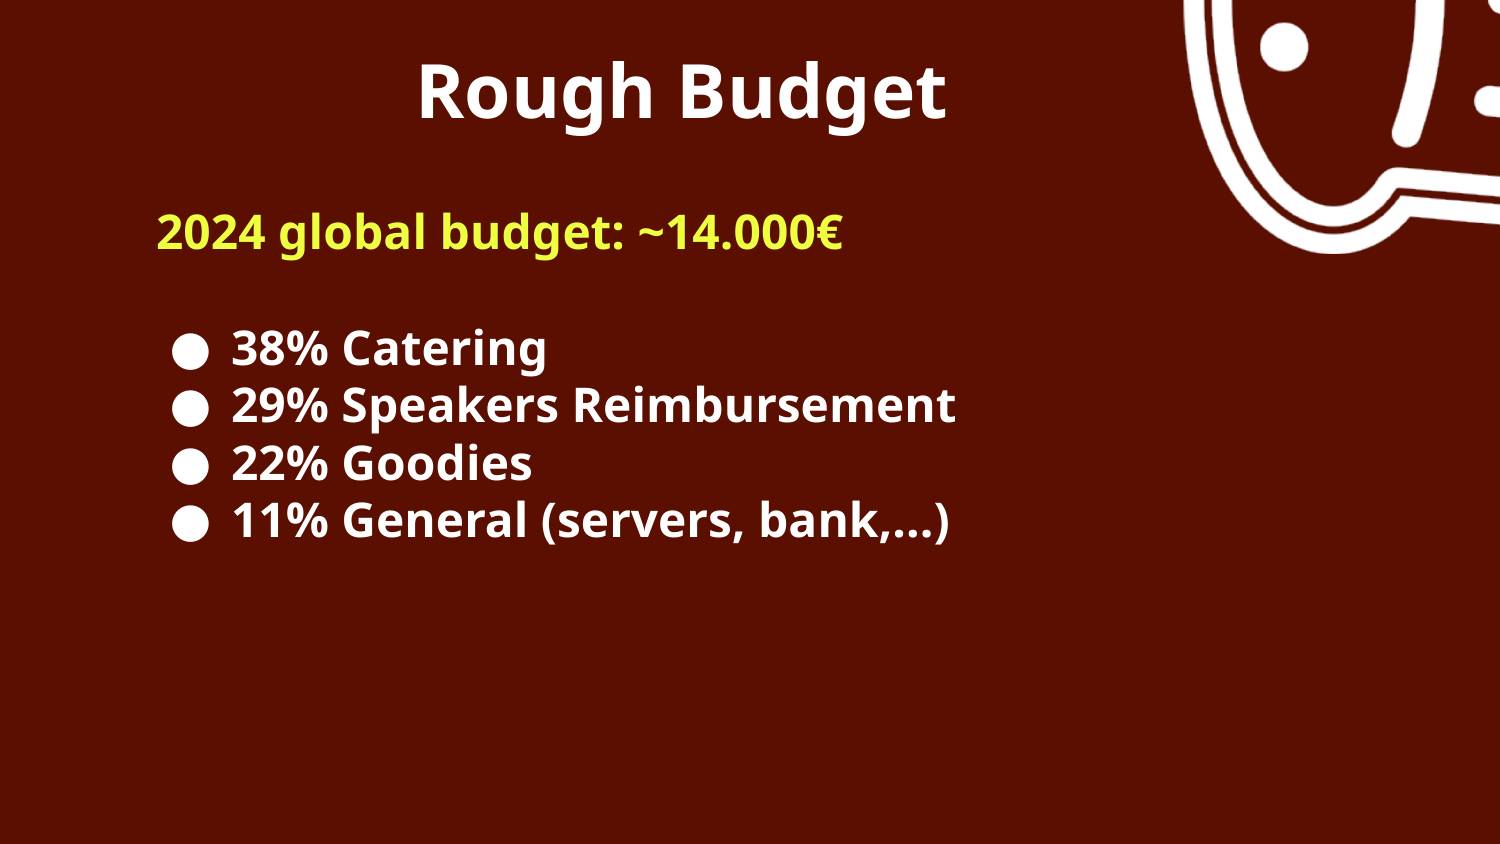

Rough Budget
2024 global budget: ~14.000€
38% Catering
29% Speakers Reimbursement
22% Goodies
11% General (servers, bank,...)